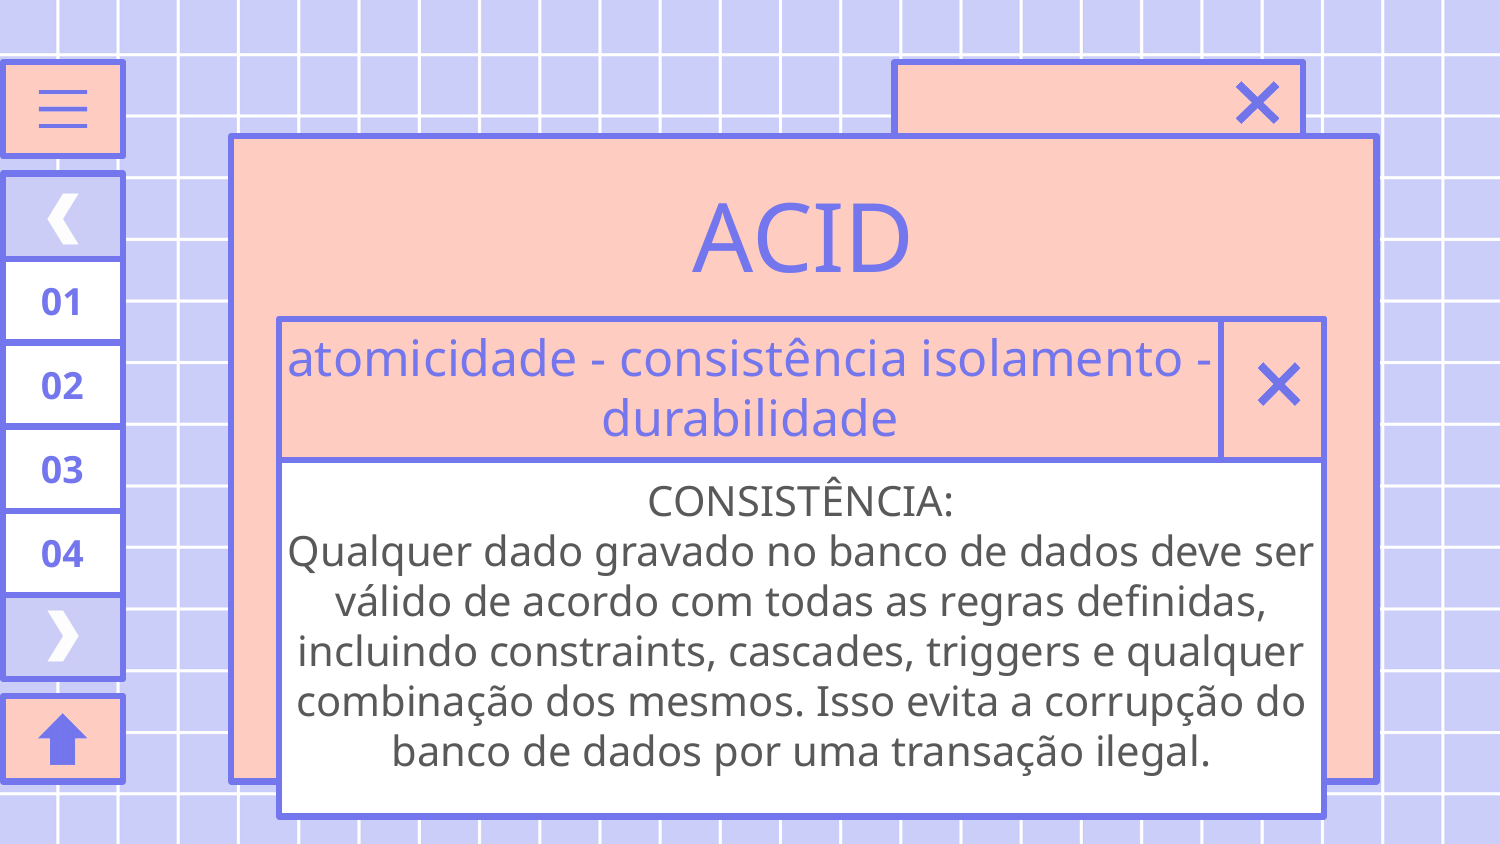

# ACID
01
atomicidade - consistência isolamento - durabilidade
02
03
04
CONSISTÊNCIA:
Qualquer dado gravado no banco de dados deve ser válido de acordo com todas as regras definidas, incluindo constraints, cascades, triggers e qualquer combinação dos mesmos. Isso evita a corrupção do banco de dados por uma transação ilegal.